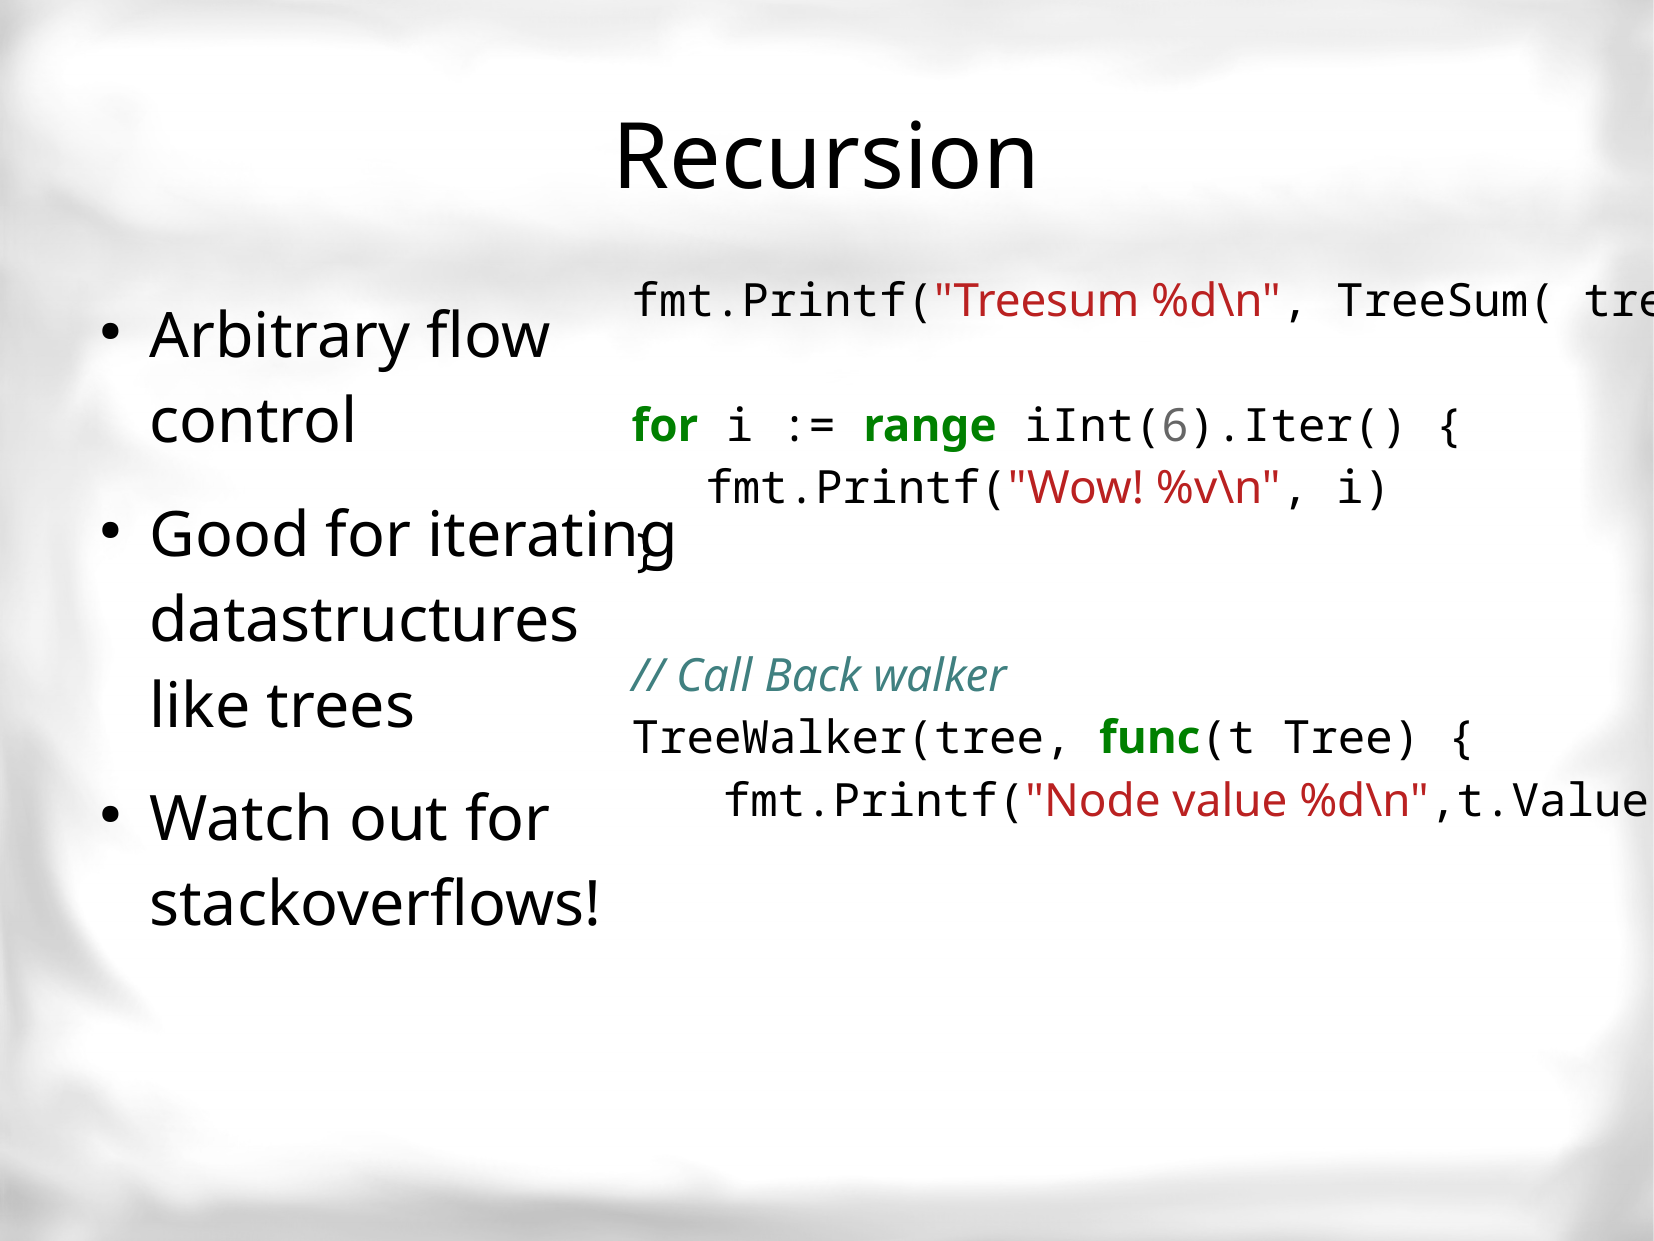

# Recursion
	fmt.Printf("Treesum %d\n", TreeSum( tree ))
	for i := range iInt(6).Iter() {
		fmt.Printf("Wow! %v\n", i)
	}
	// Call Back walker
	TreeWalker(tree, func(t Tree) {
 fmt.Printf("Node value %d\n",t.Value) } )
Arbitrary flow control
Good for iterating datastructures like trees
Watch out for stackoverflows!